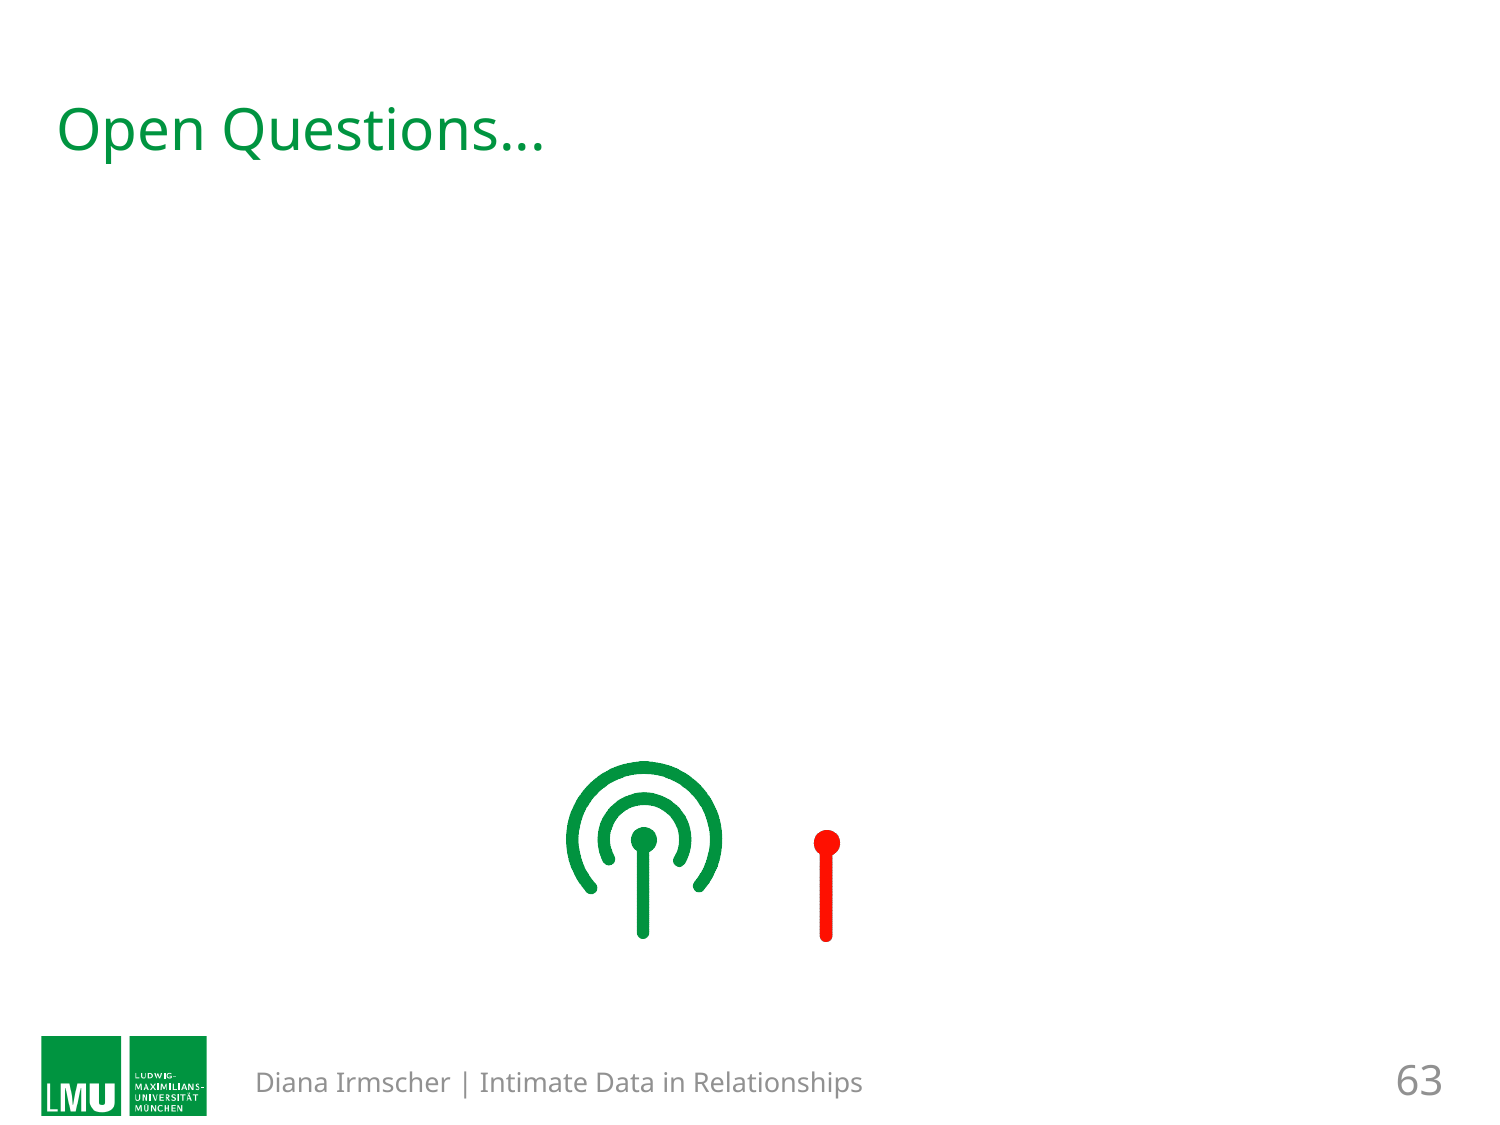

# Open Questions...
Diana Irmscher | Intimate Data in Relationships